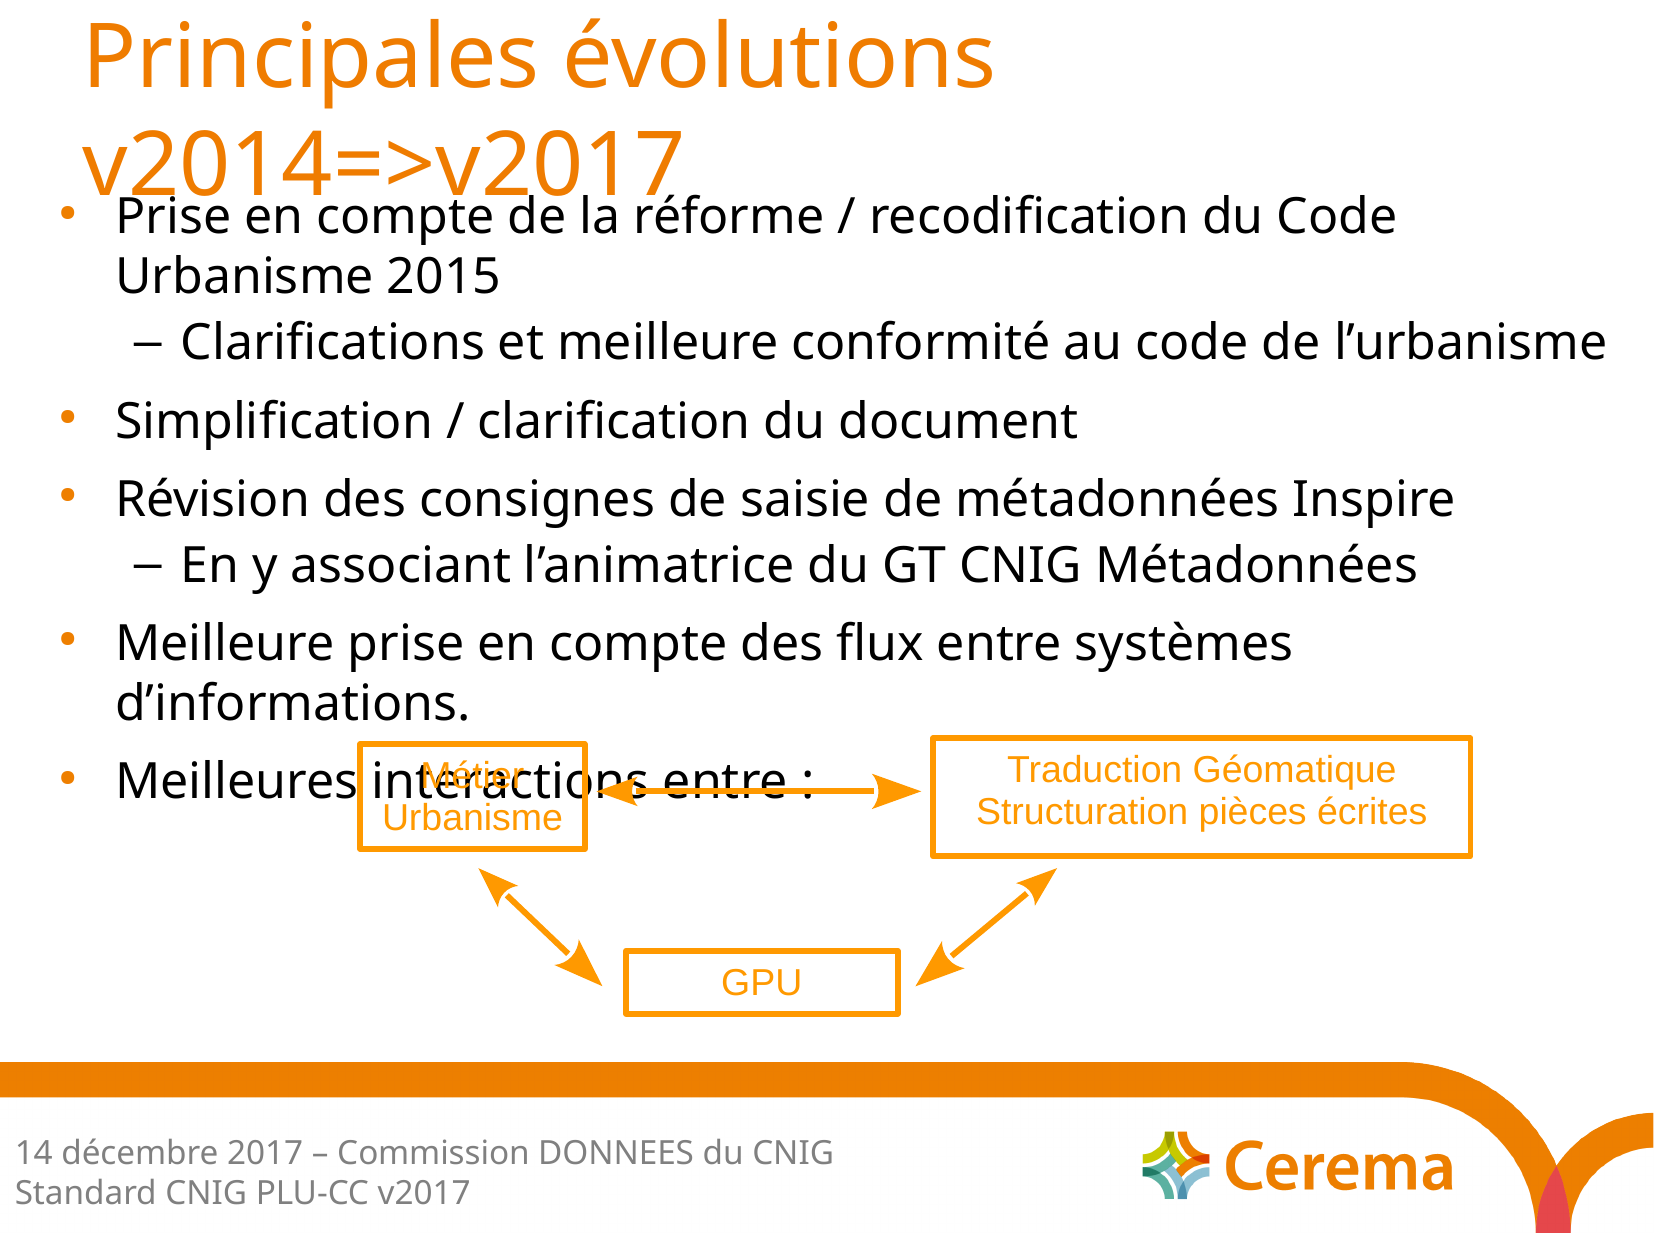

# Principales évolutions v2014=>v2017
Prise en compte de la réforme / recodification du Code Urbanisme 2015
Clarifications et meilleure conformité au code de l’urbanisme
Simplification / clarification du document
Révision des consignes de saisie de métadonnées Inspire
En y associant l’animatrice du GT CNIG Métadonnées
Meilleure prise en compte des flux entre systèmes d’informations.
Meilleures interactions entre :
Traduction Géomatique Structuration pièces écrites
Métier Urbanisme
GPU
14 décembre 2017 – Commission DONNEES du CNIG
Standard CNIG PLU-CC v2017